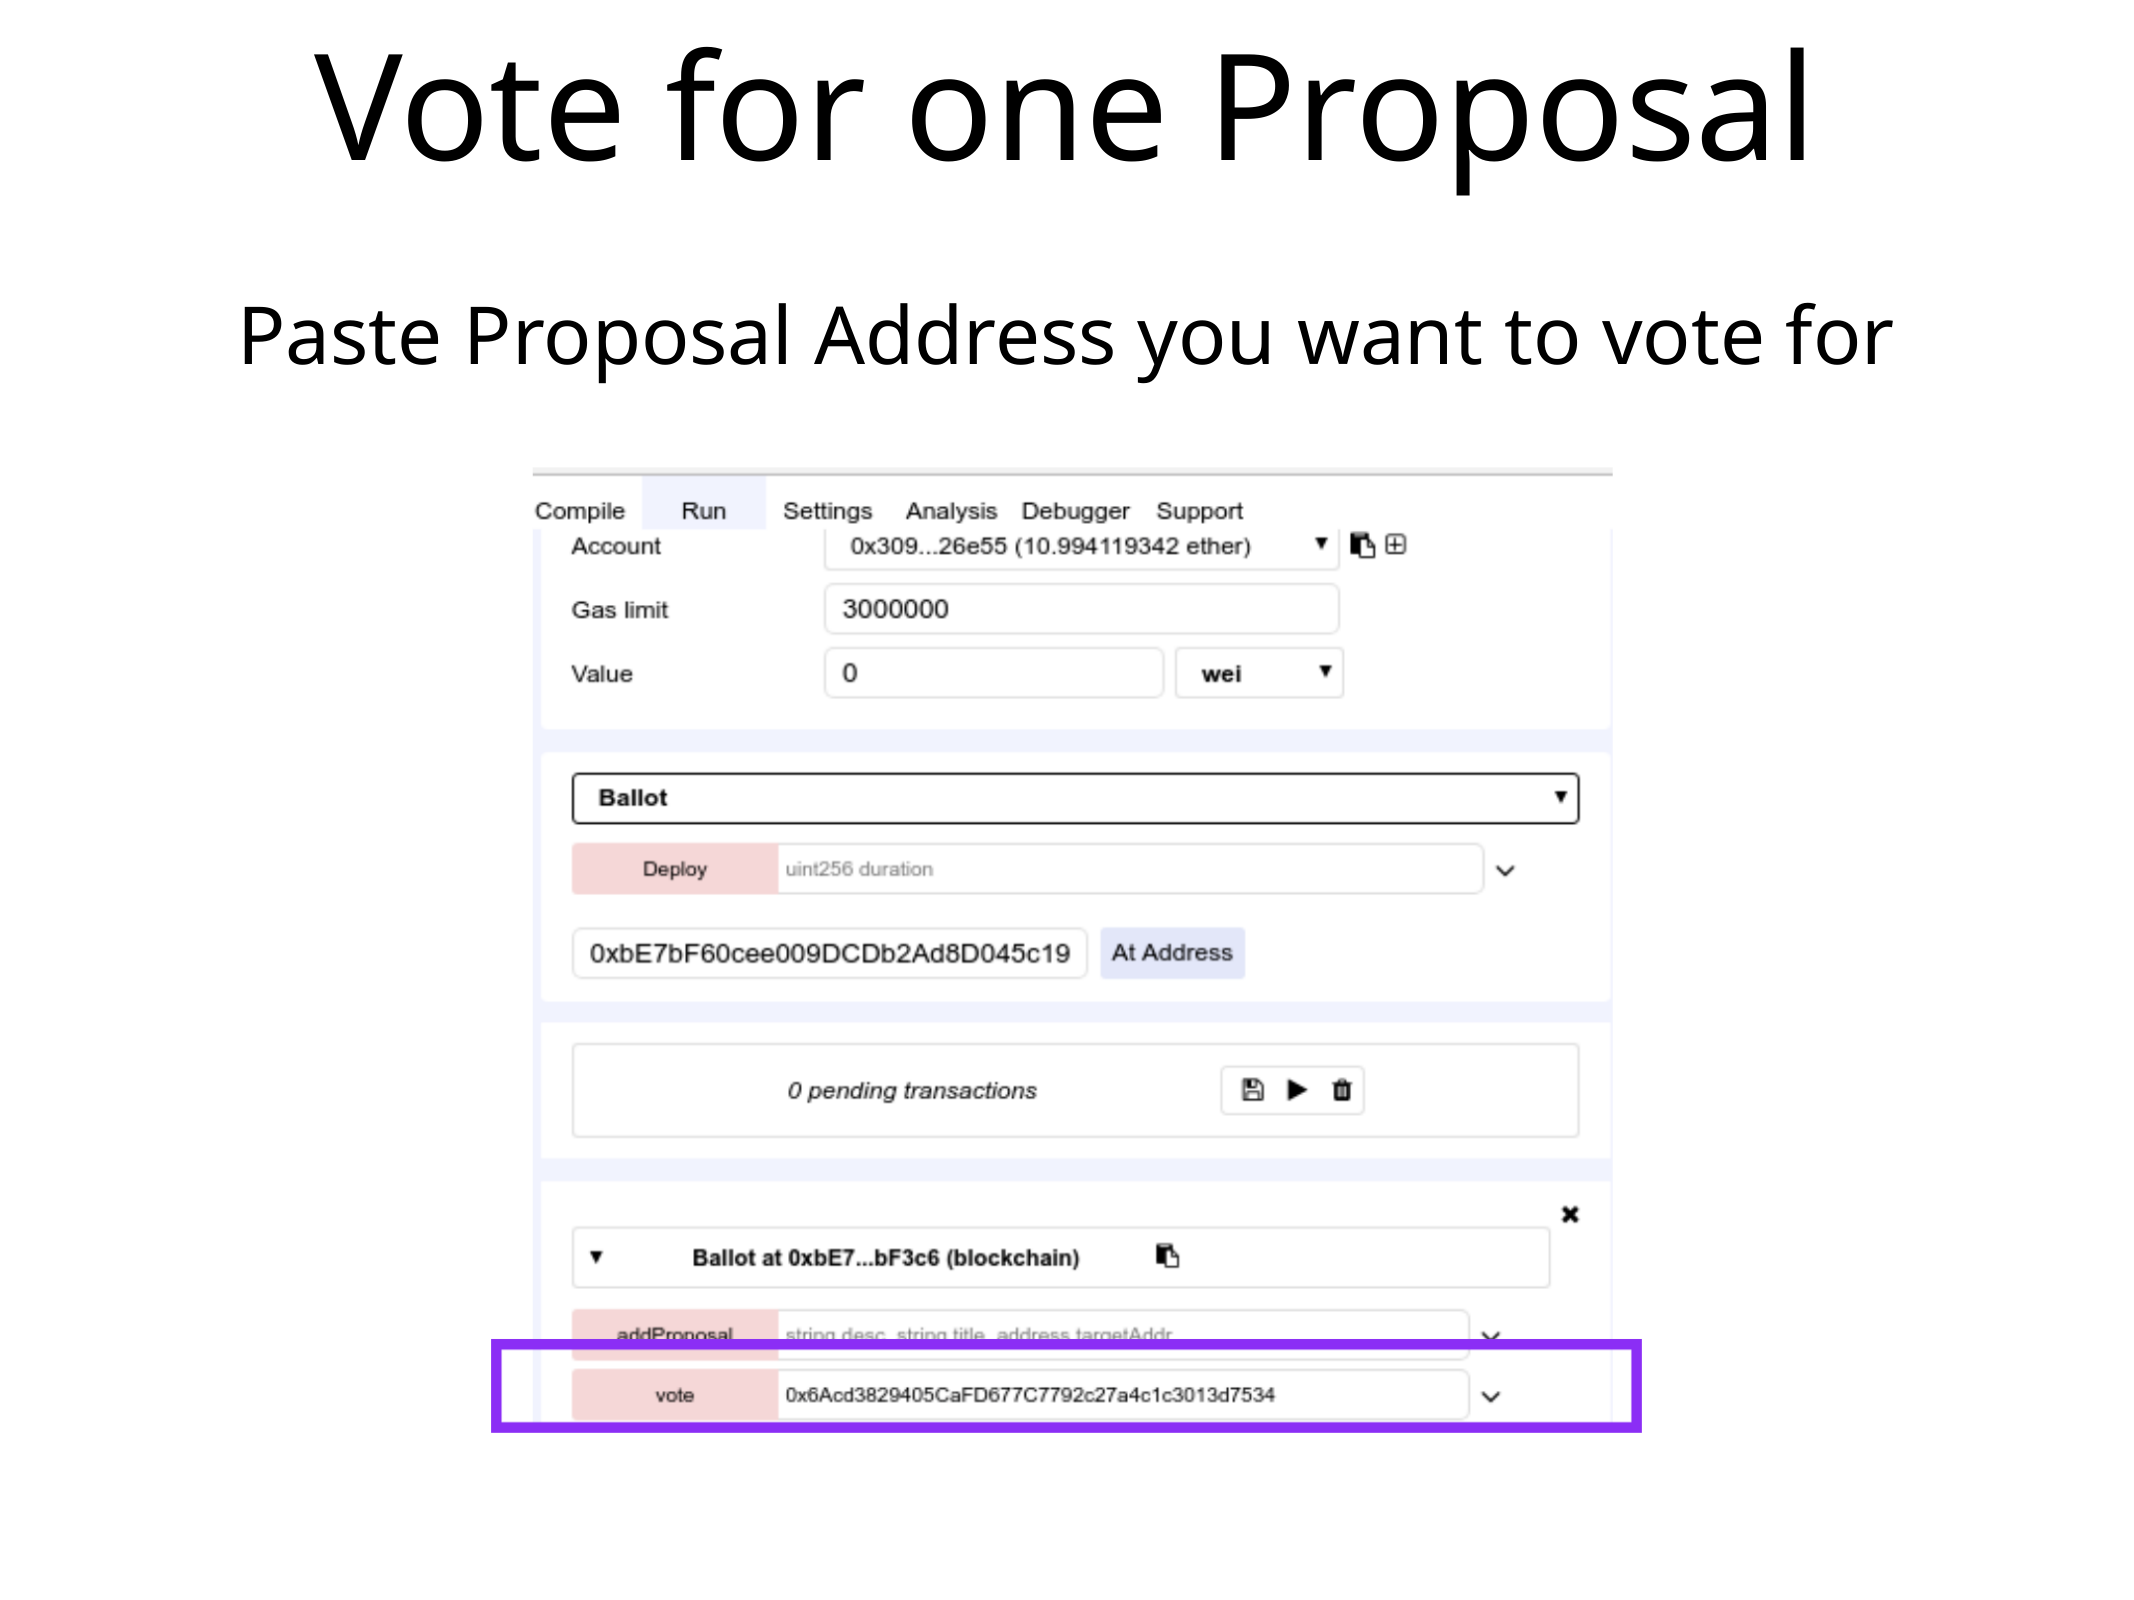

# Vote for one Proposal
Paste Proposal Address you want to vote for
( when dependencies.js is the active file )